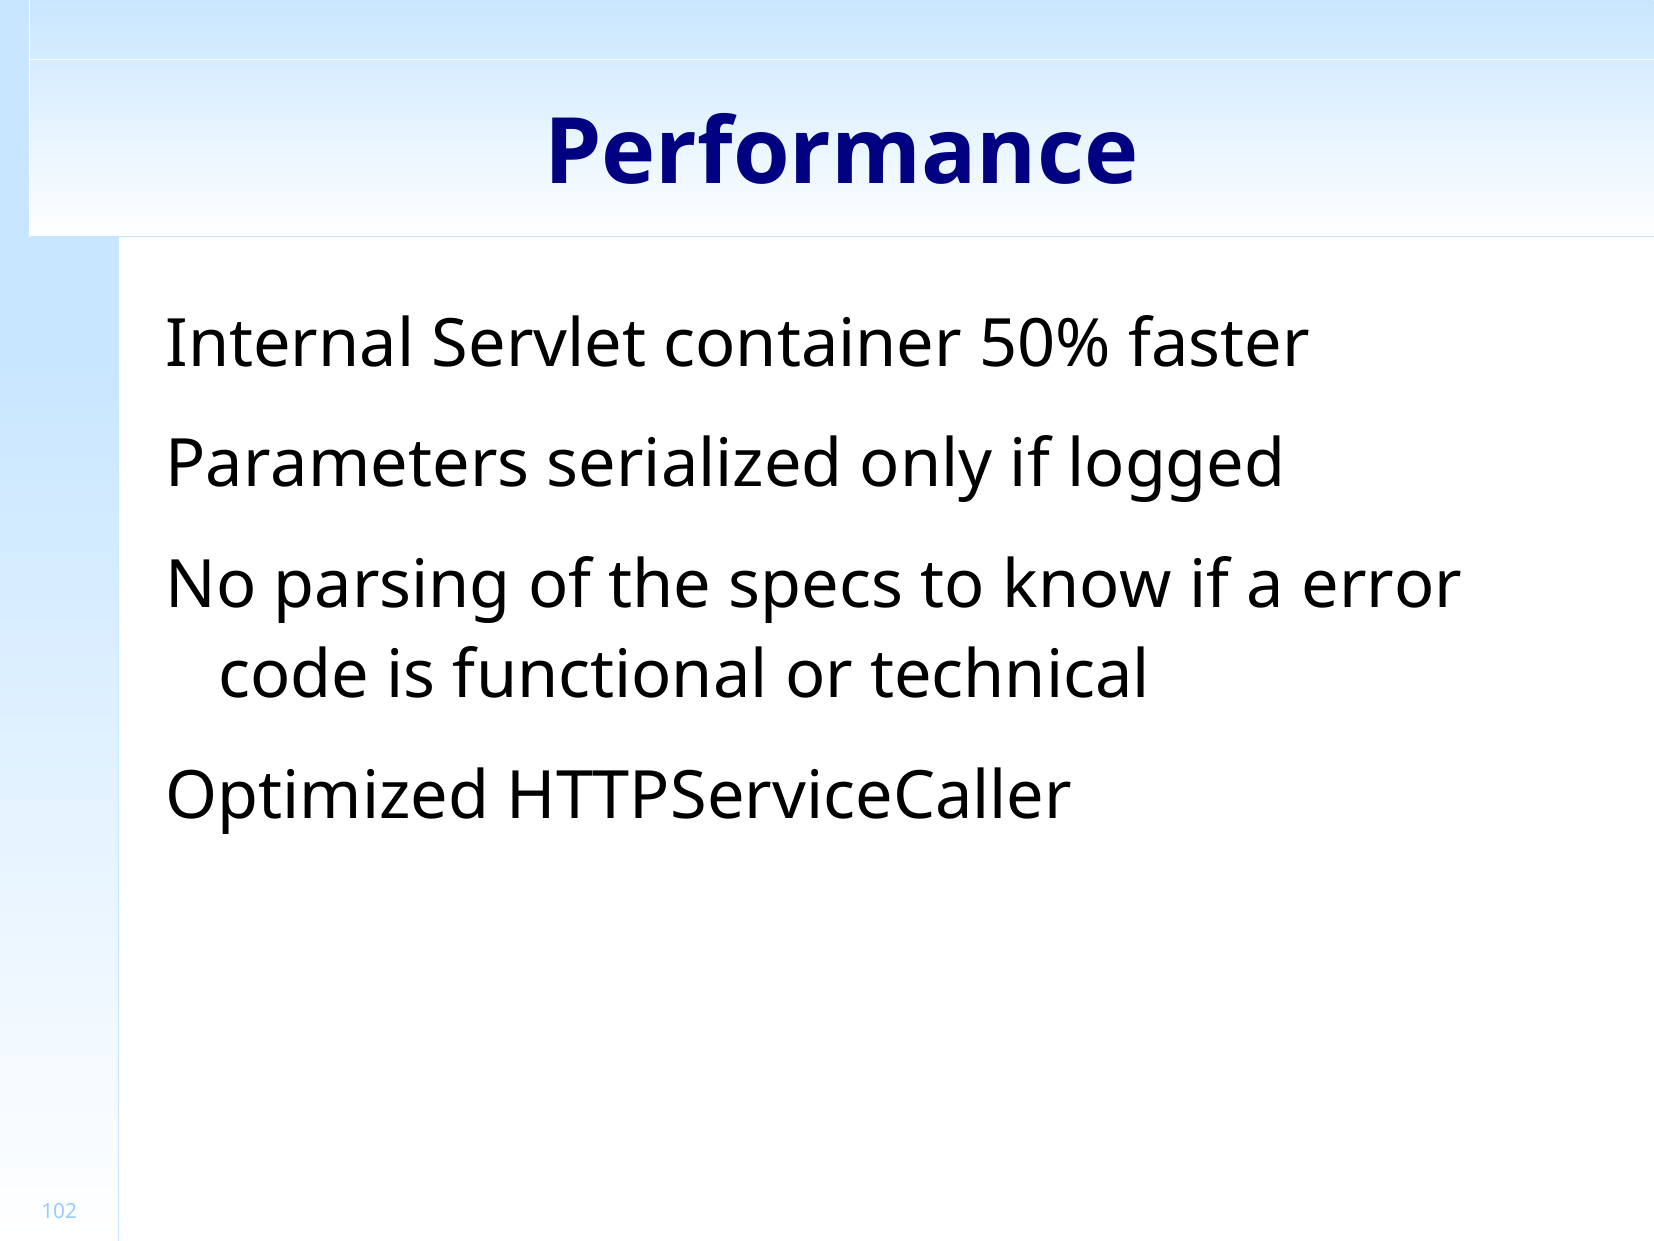

# Performance
Internal Servlet container 50% faster
Parameters serialized only if logged
No parsing of the specs to know if a error code is functional or technical
Optimized HTTPServiceCaller